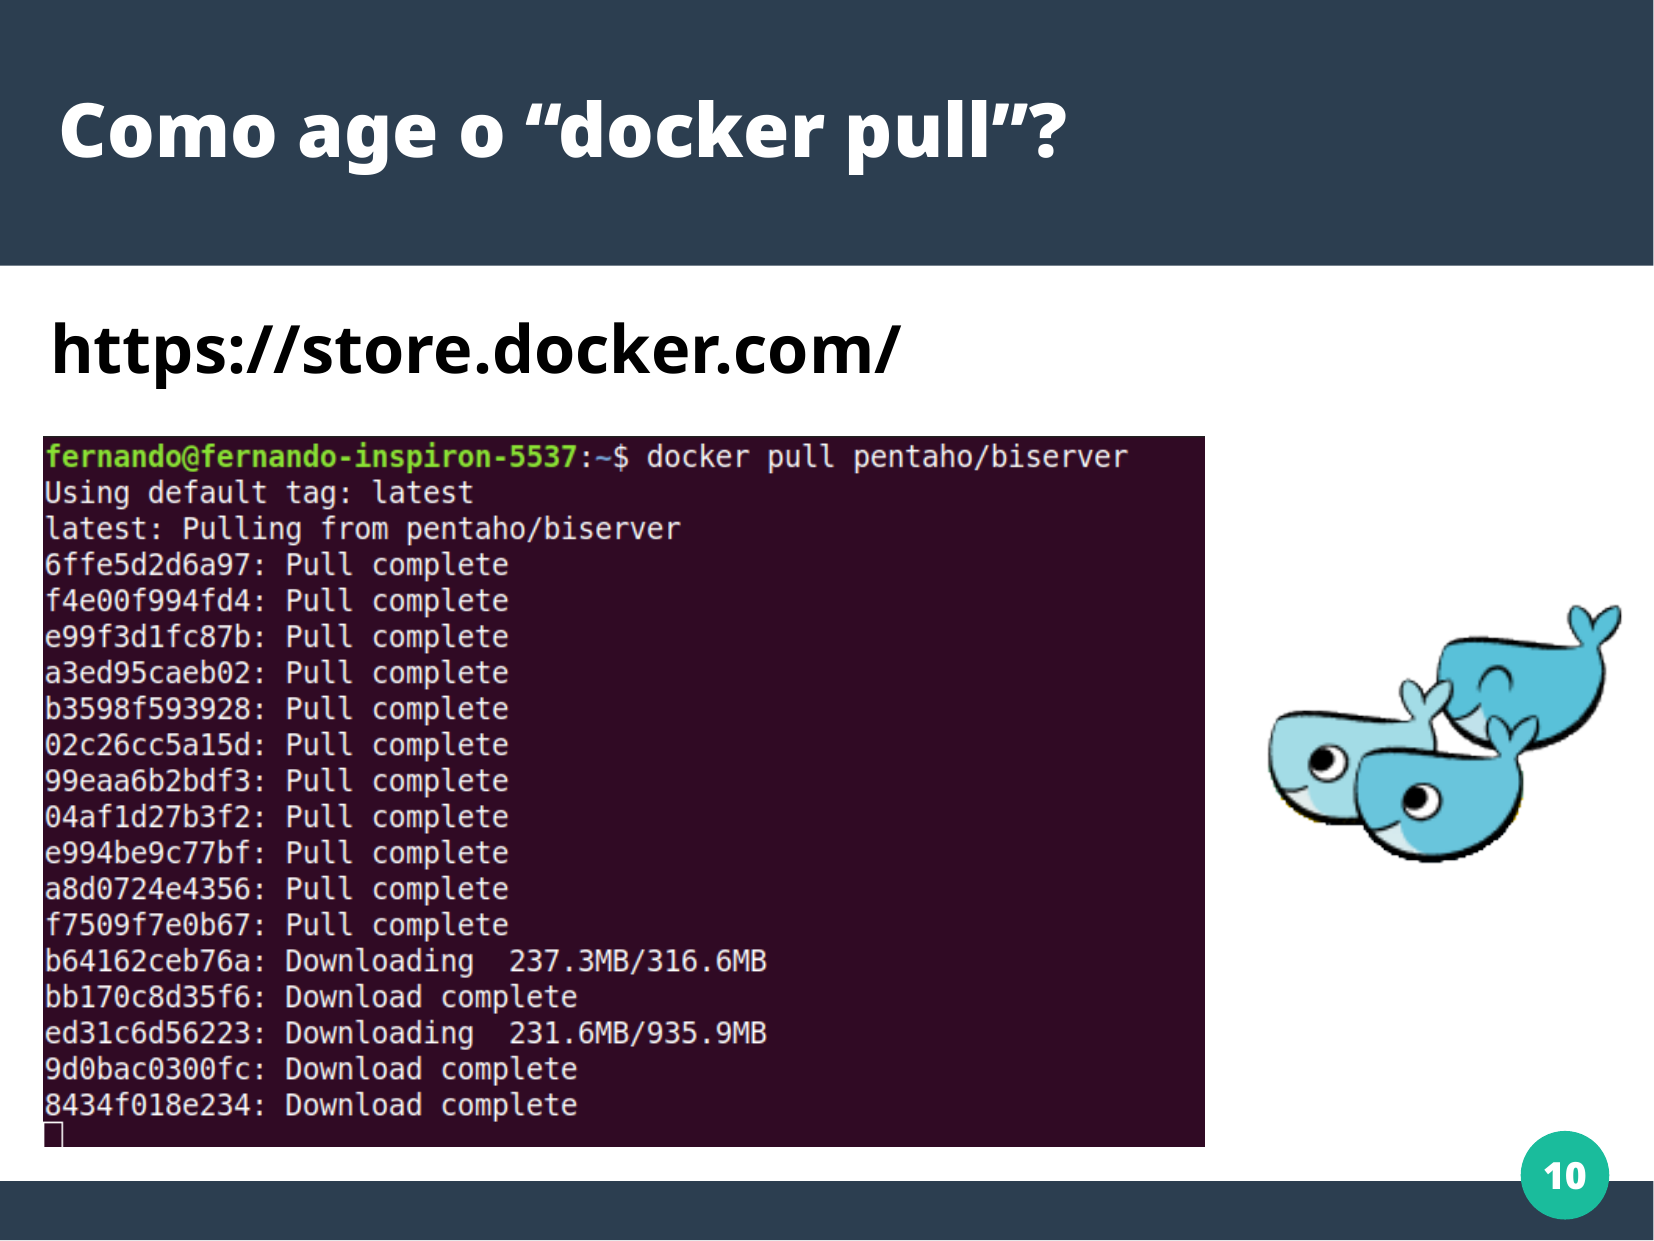

# Como age o “docker pull”?
https://store.docker.com/
10